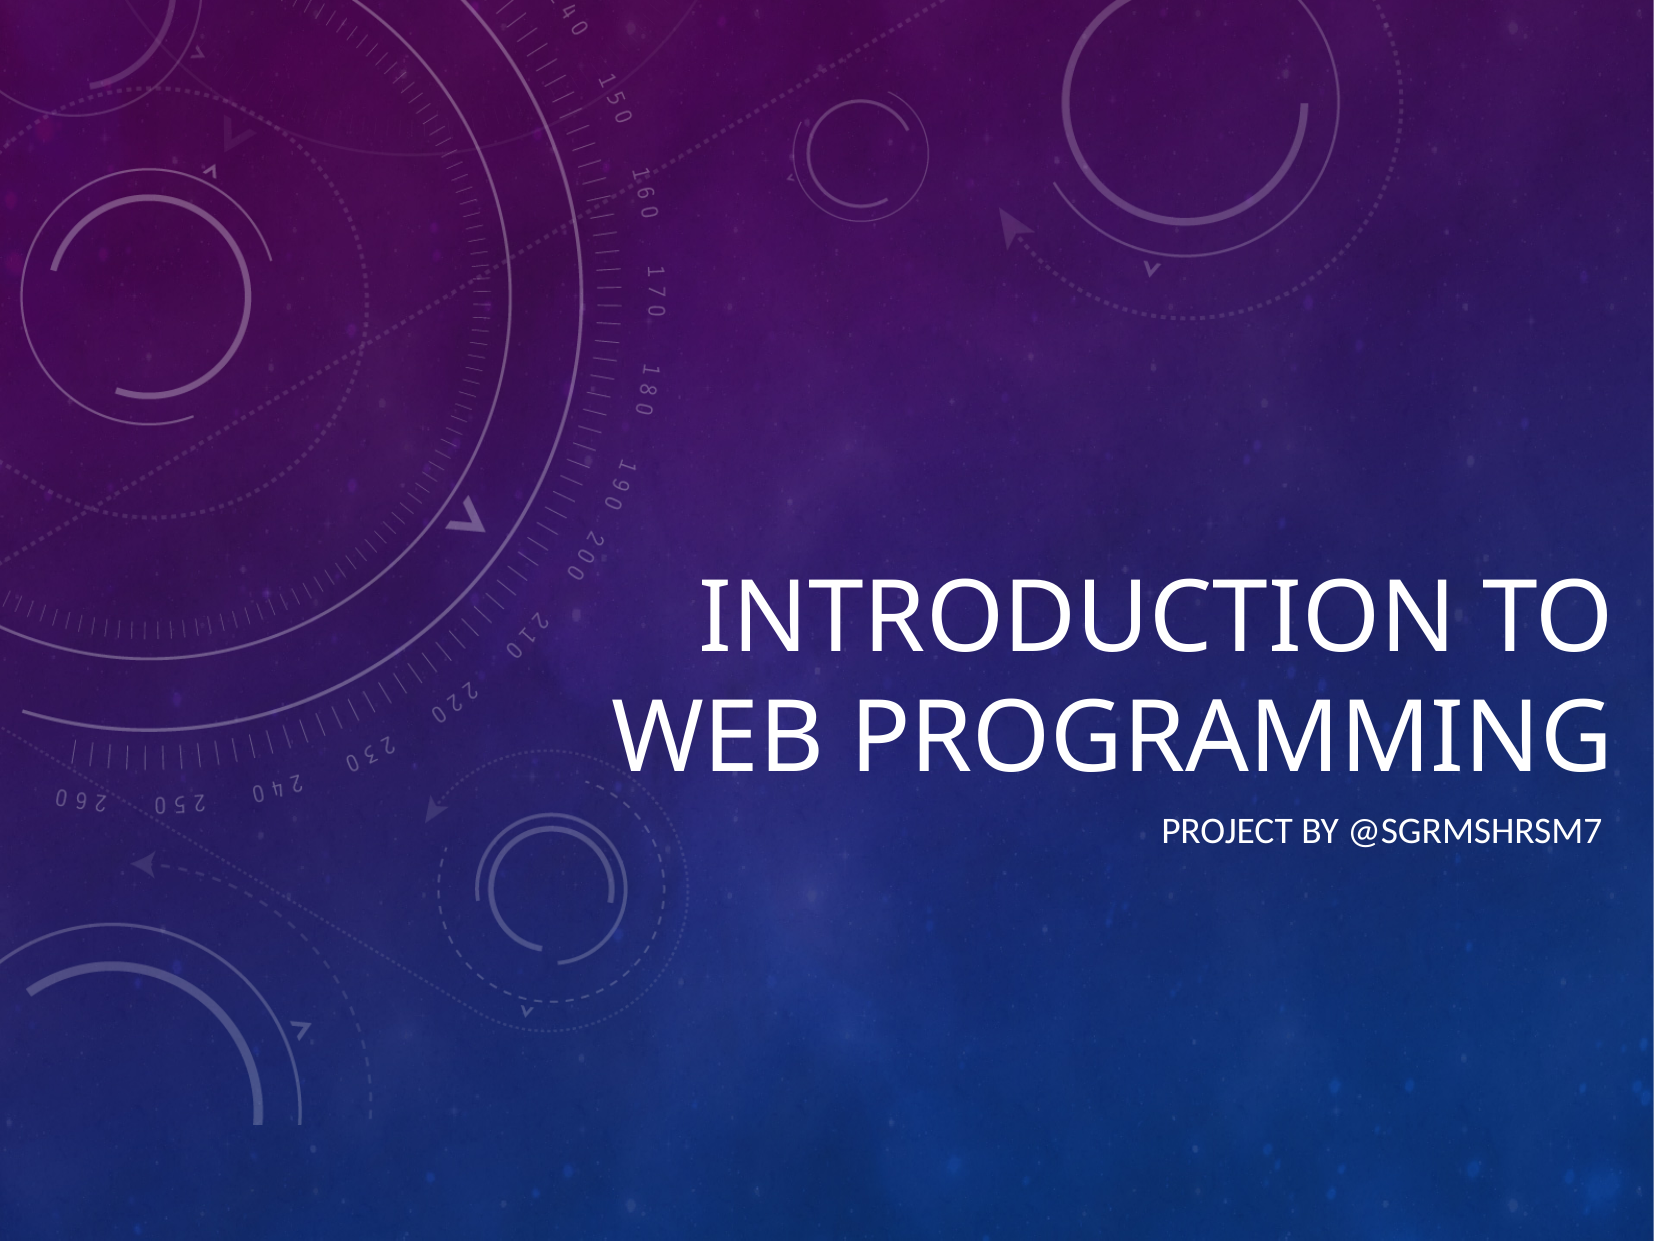

# Introduction to web programming
Project by @sgrmshrsm7